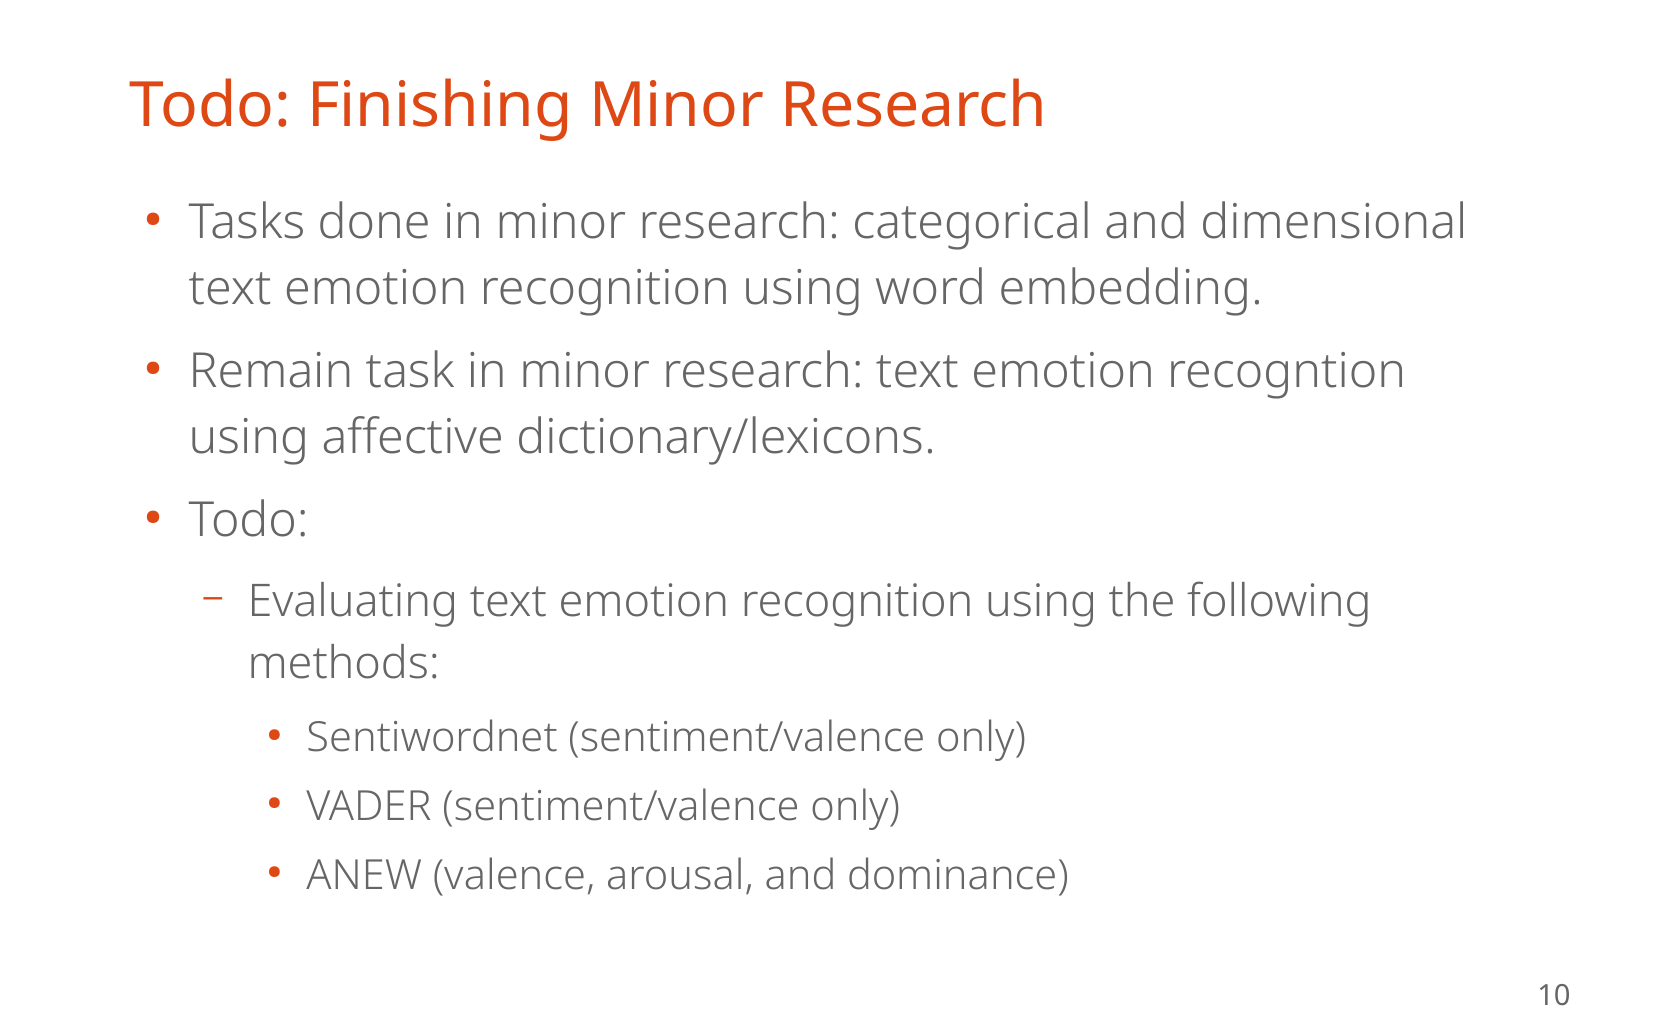

# Todo: Finishing Minor Research
Tasks done in minor research: categorical and dimensional text emotion recognition using word embedding.
Remain task in minor research: text emotion recogntion using affective dictionary/lexicons.
Todo:
Evaluating text emotion recognition using the following methods:
Sentiwordnet (sentiment/valence only)
VADER (sentiment/valence only)
ANEW (valence, arousal, and dominance)
10